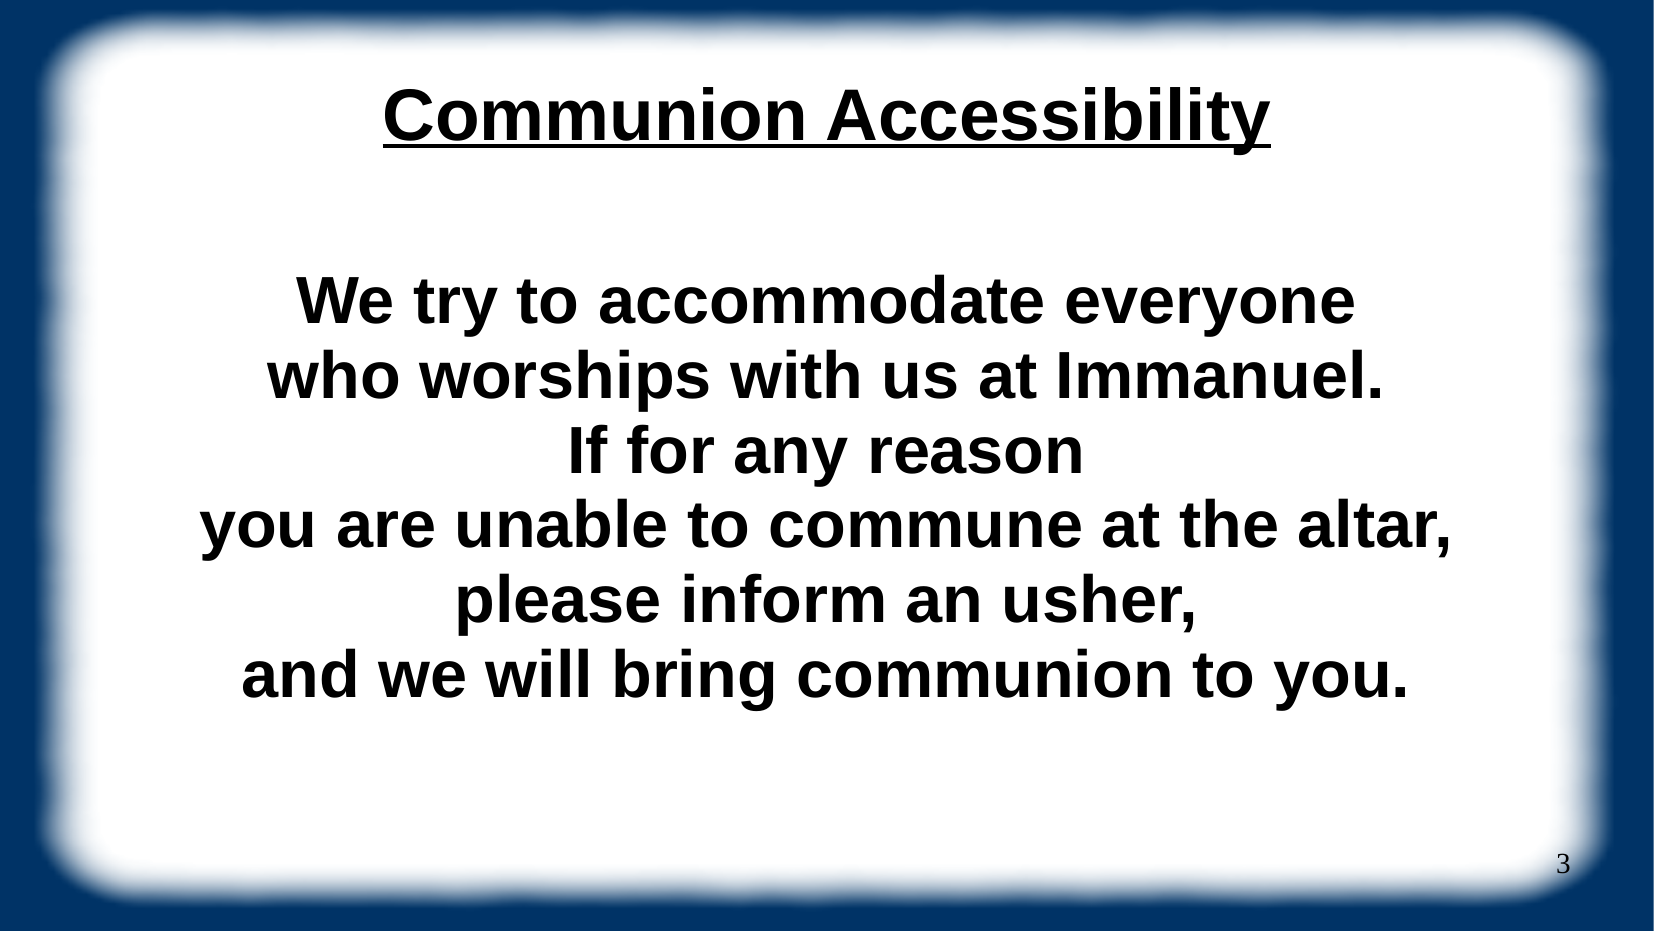

# Communion Accessibility
We try to accommodate everyone
who worships with us at Immanuel.
If for any reason
you are unable to commune at the altar,
please inform an usher,
and we will bring communion to you.
3